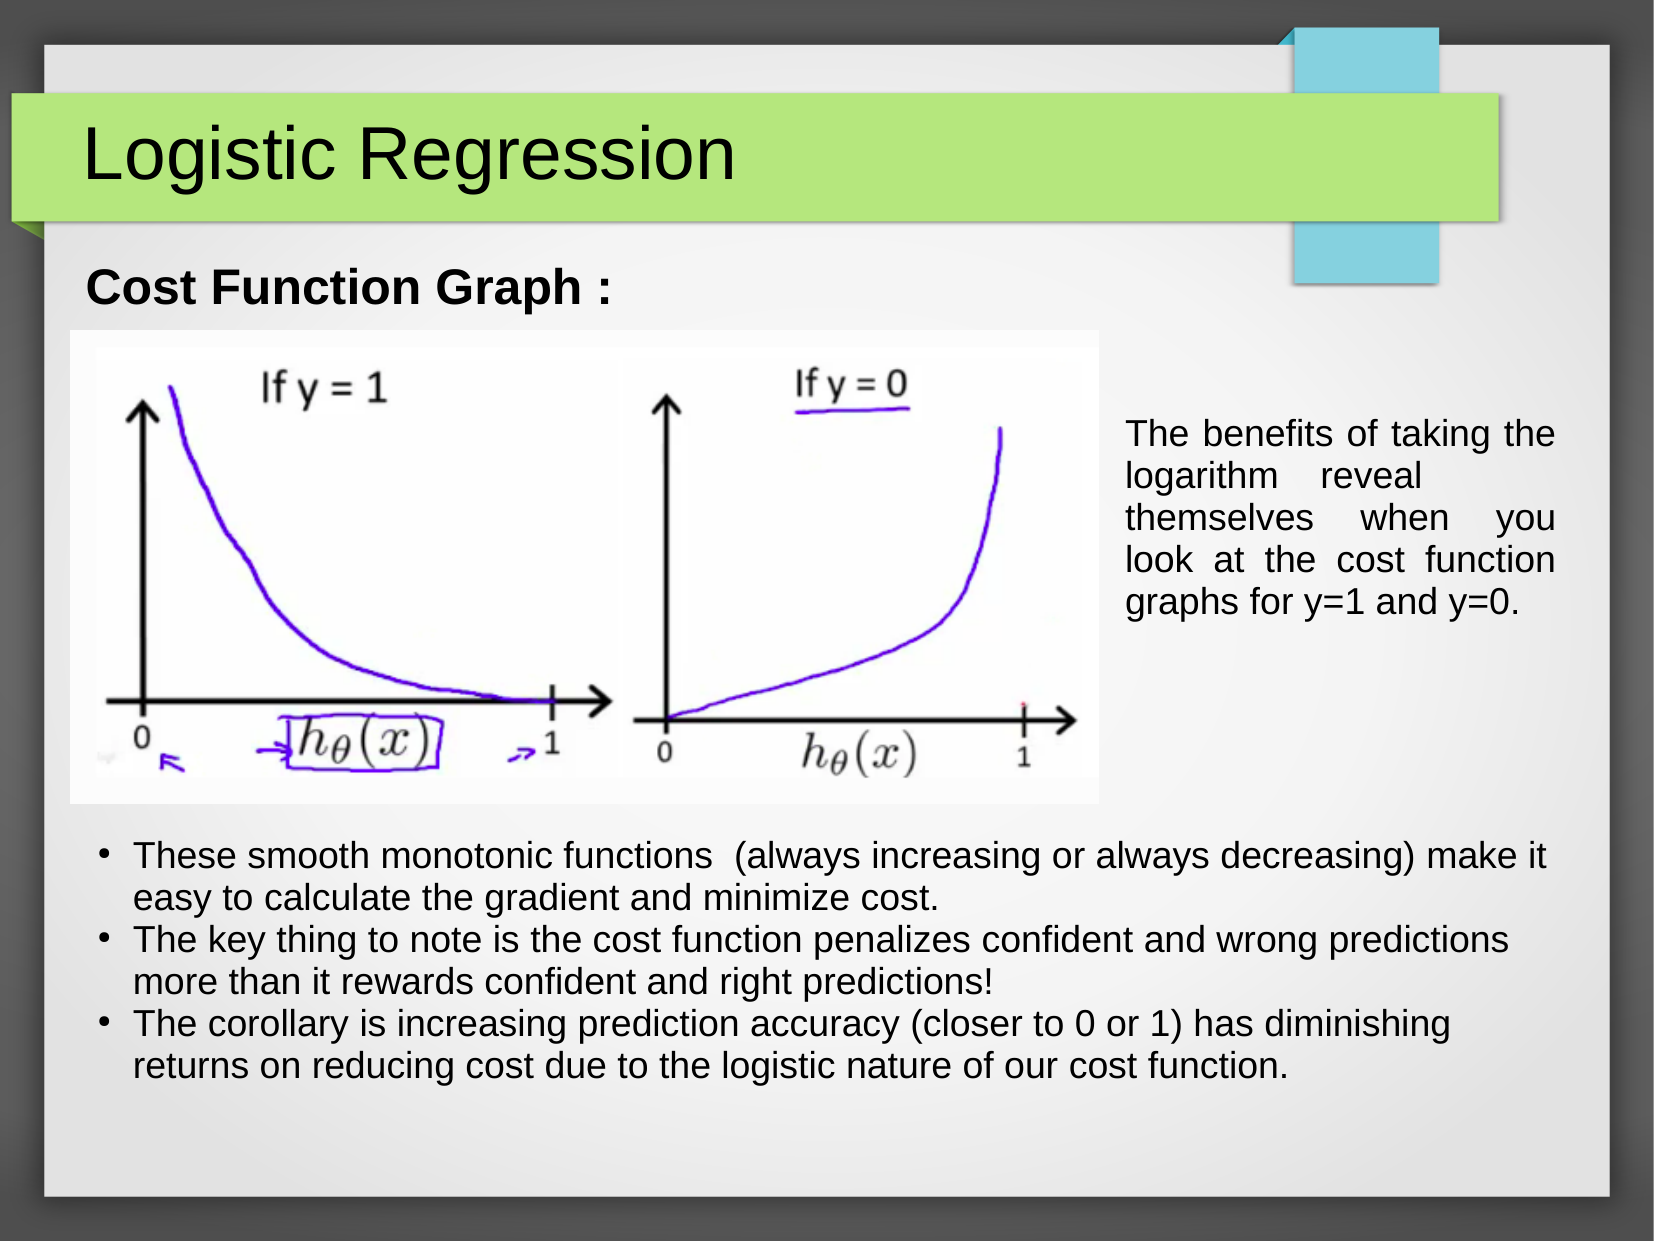

# Logistic Regression
Cost Function Graph :
The benefits of taking the logarithm reveal
themselves when you look at the cost function graphs for y=1 and y=0.
These smooth monotonic functions (always increasing or always decreasing) make it easy to calculate the gradient and minimize cost.
The key thing to note is the cost function penalizes confident and wrong predictions more than it rewards confident and right predictions!
The corollary is increasing prediction accuracy (closer to 0 or 1) has diminishing returns on reducing cost due to the logistic nature of our cost function.